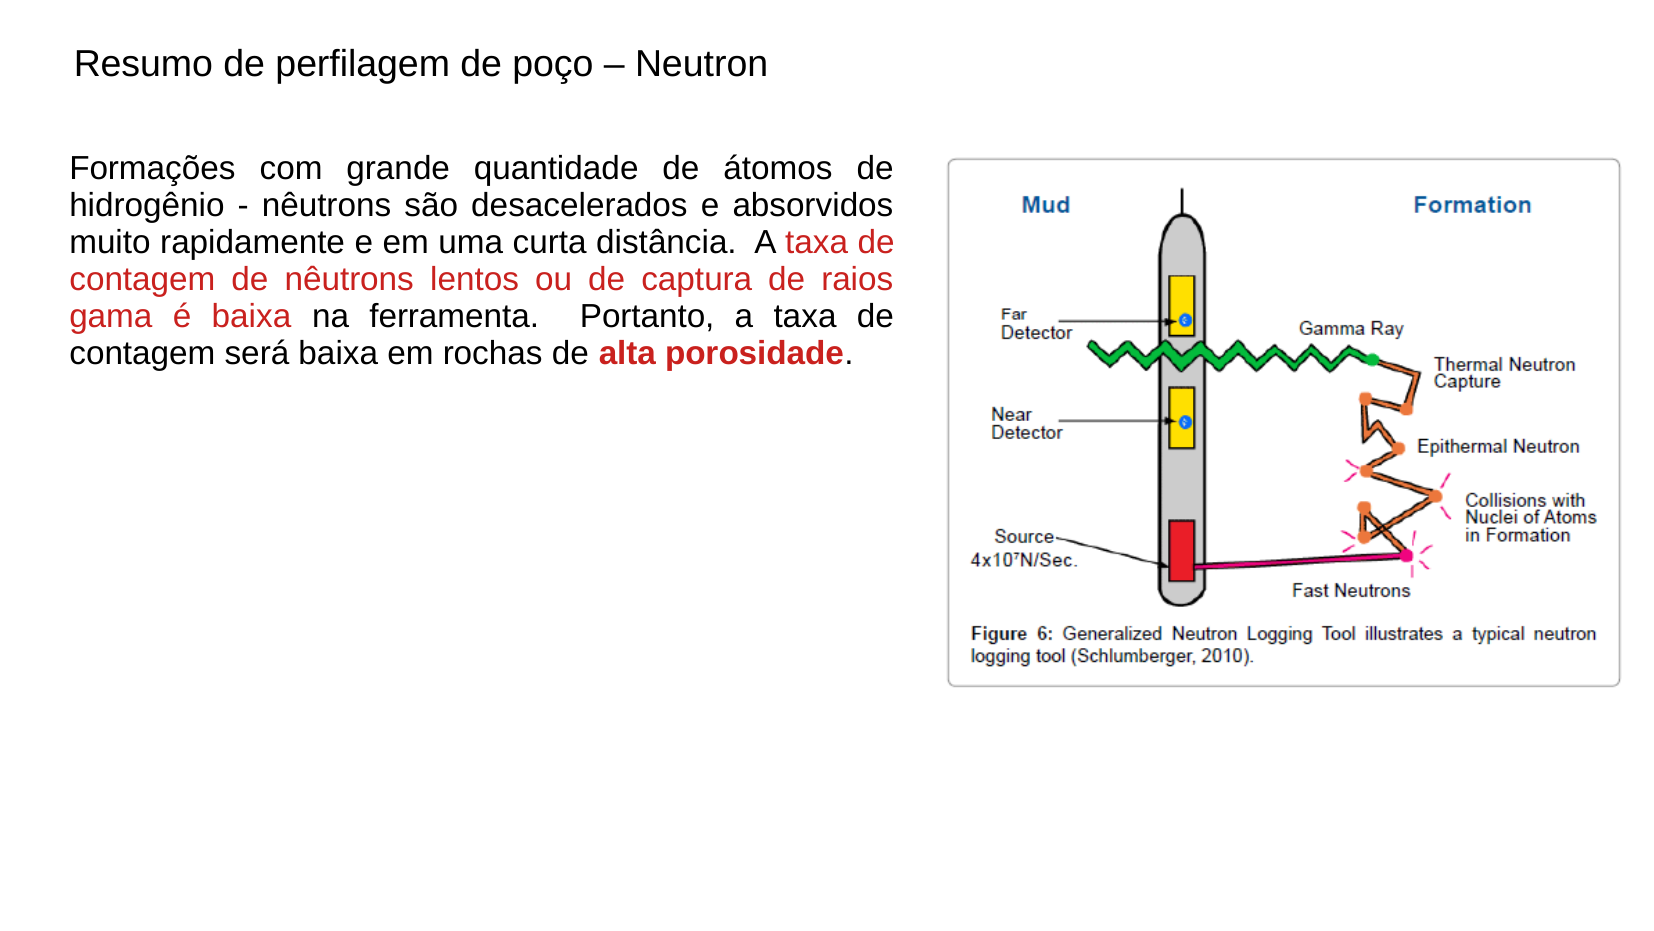

Resumo de perfilagem de poço – Neutron
Formações com grande quantidade de átomos de hidrogênio - nêutrons são desacelerados e absorvidos muito rapidamente e em uma curta distância. A taxa de contagem de nêutrons lentos ou de captura de raios gama é baixa na ferramenta. Portanto, a taxa de contagem será baixa em rochas de alta porosidade.